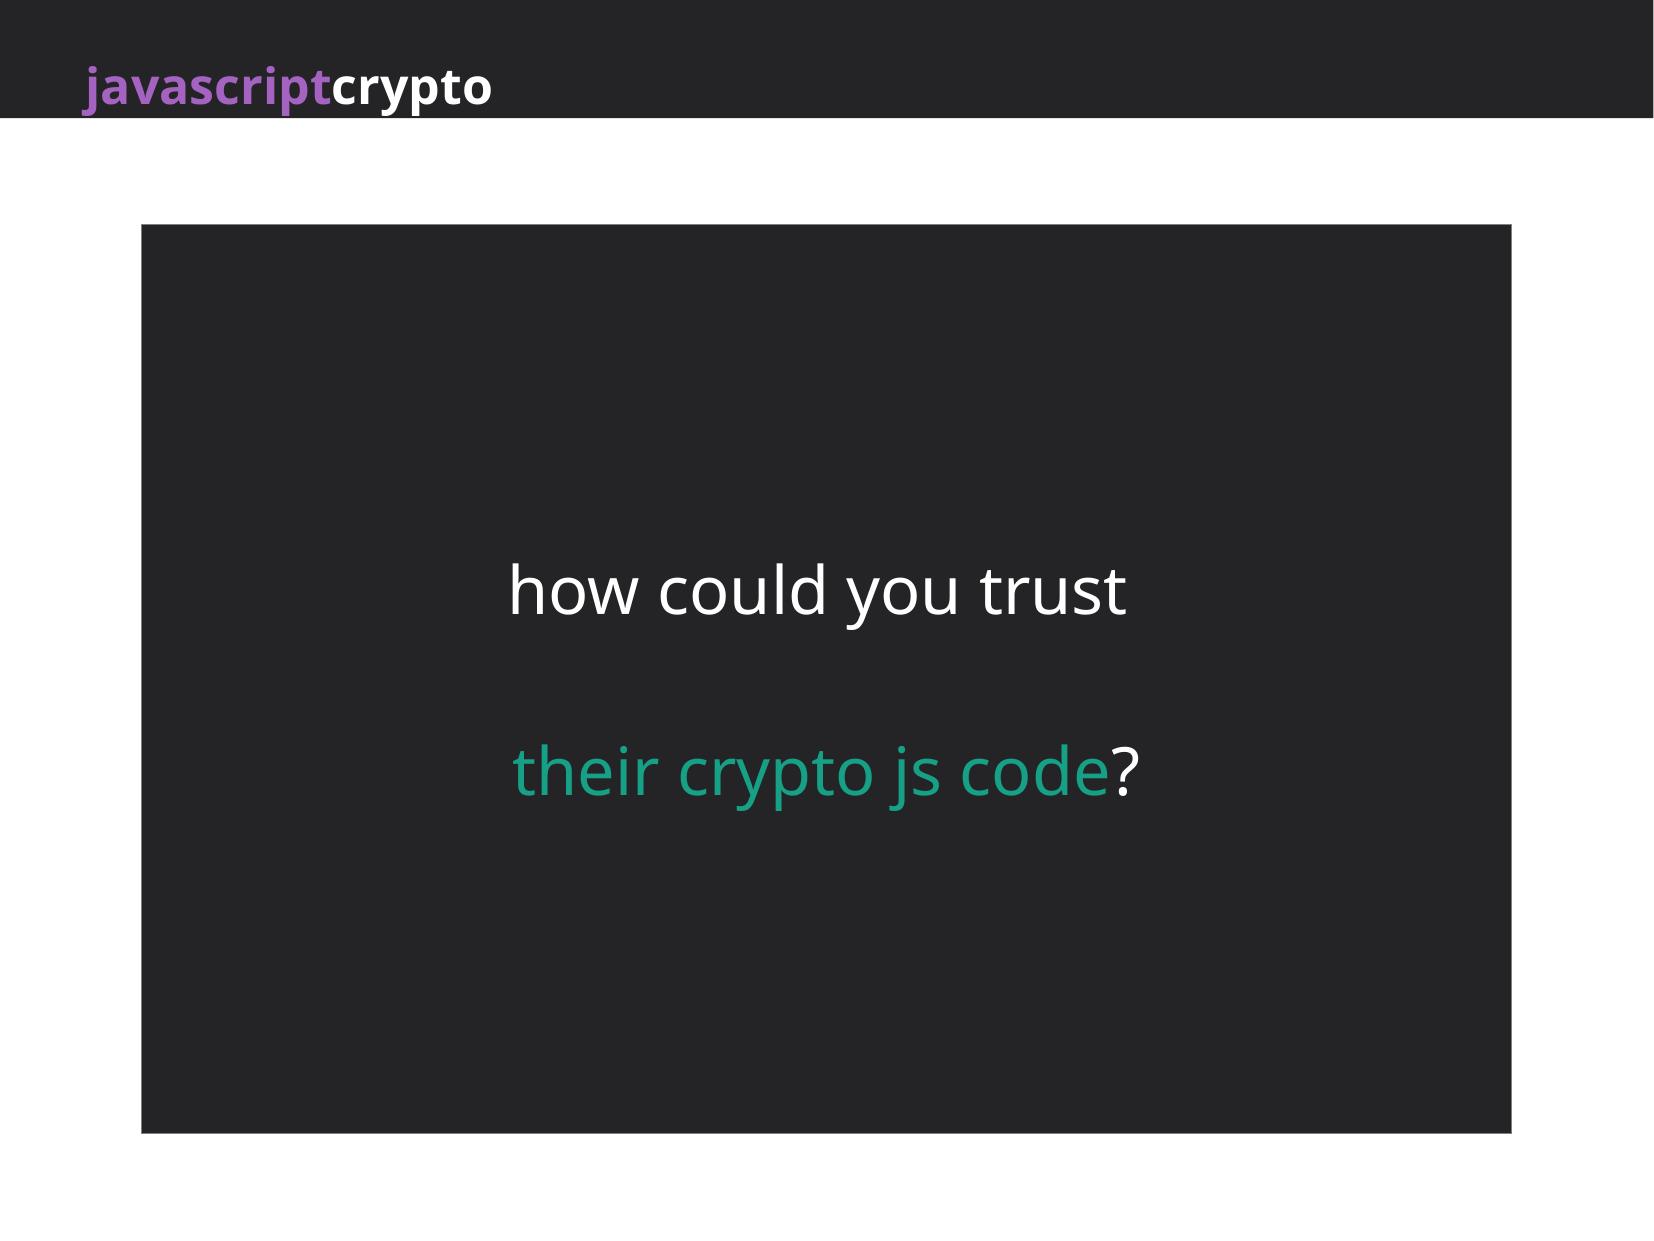

javascriptcrypto
how could you trust
their crypto js code?